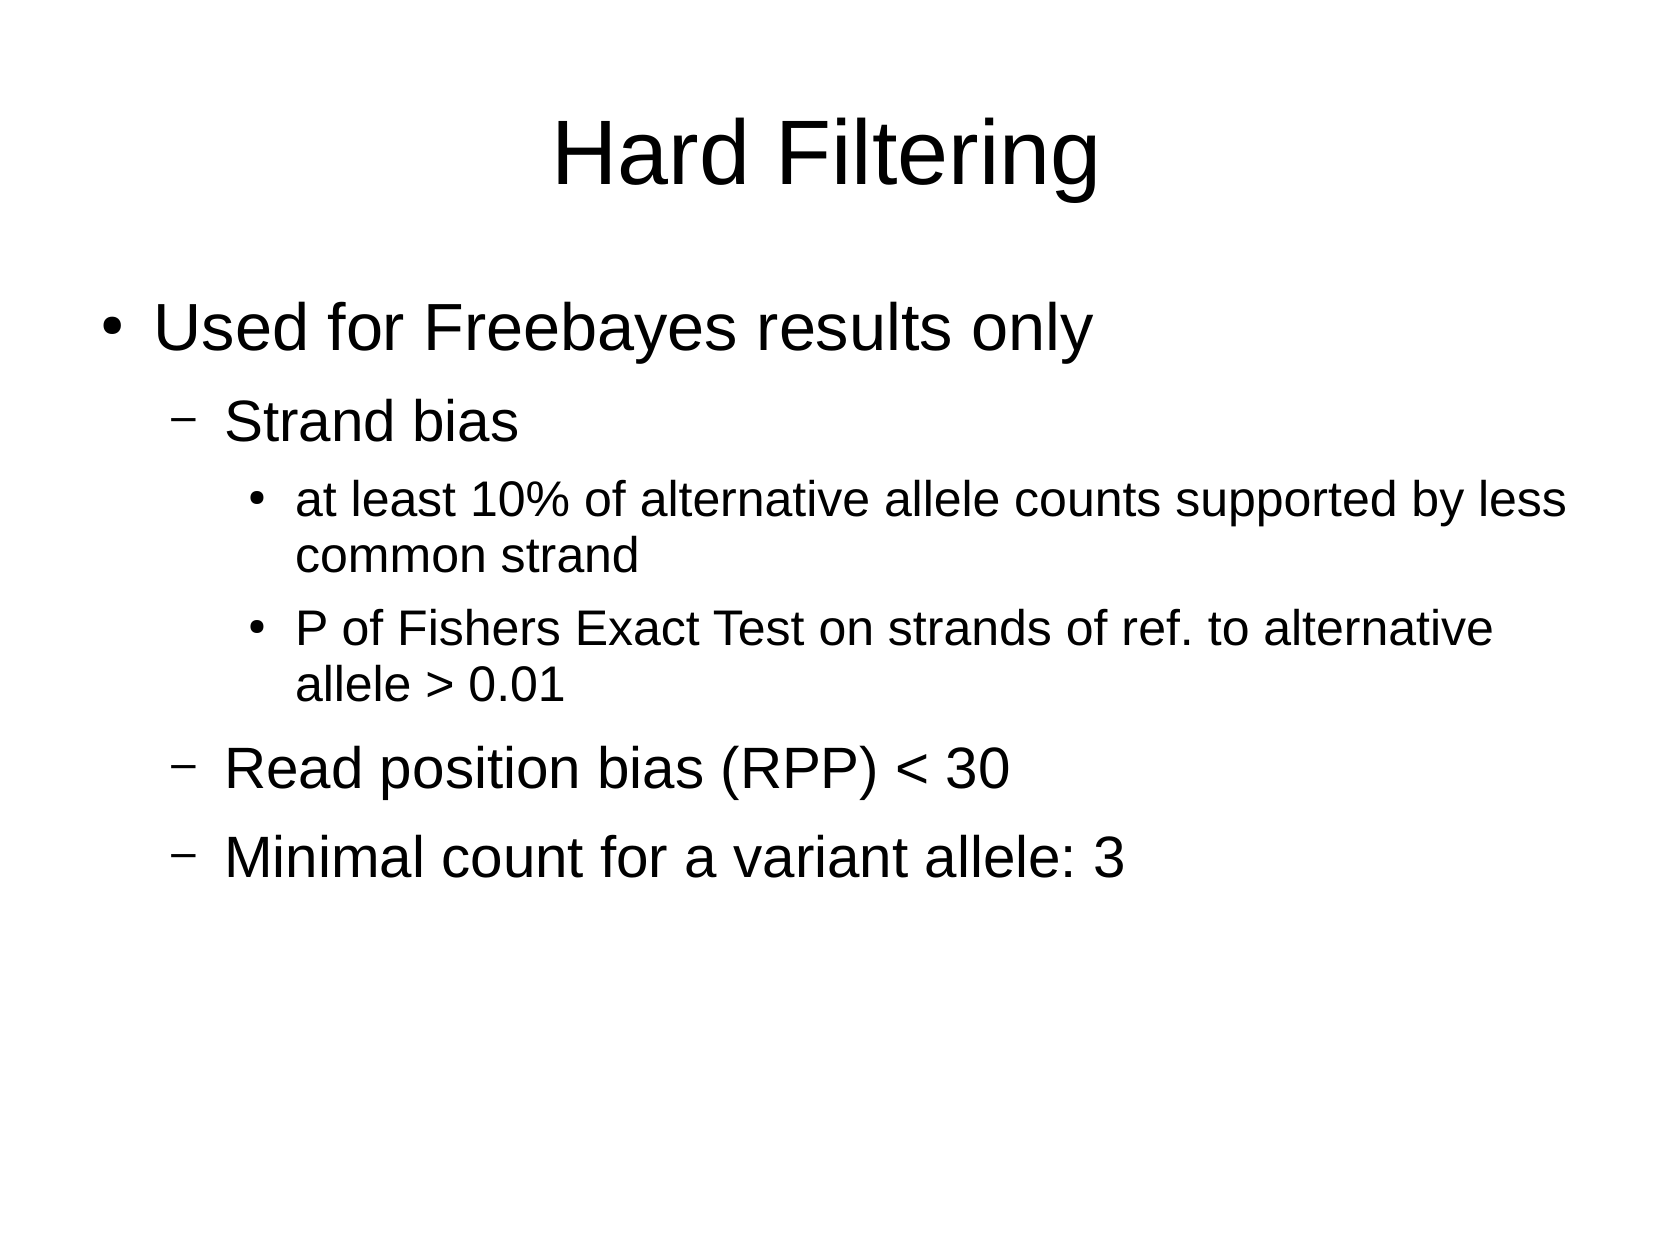

# Hard Filtering
Used for Freebayes results only
Strand bias
at least 10% of alternative allele counts supported by less common strand
P of Fishers Exact Test on strands of ref. to alternative allele > 0.01
Read position bias (RPP) < 30
Minimal count for a variant allele: 3